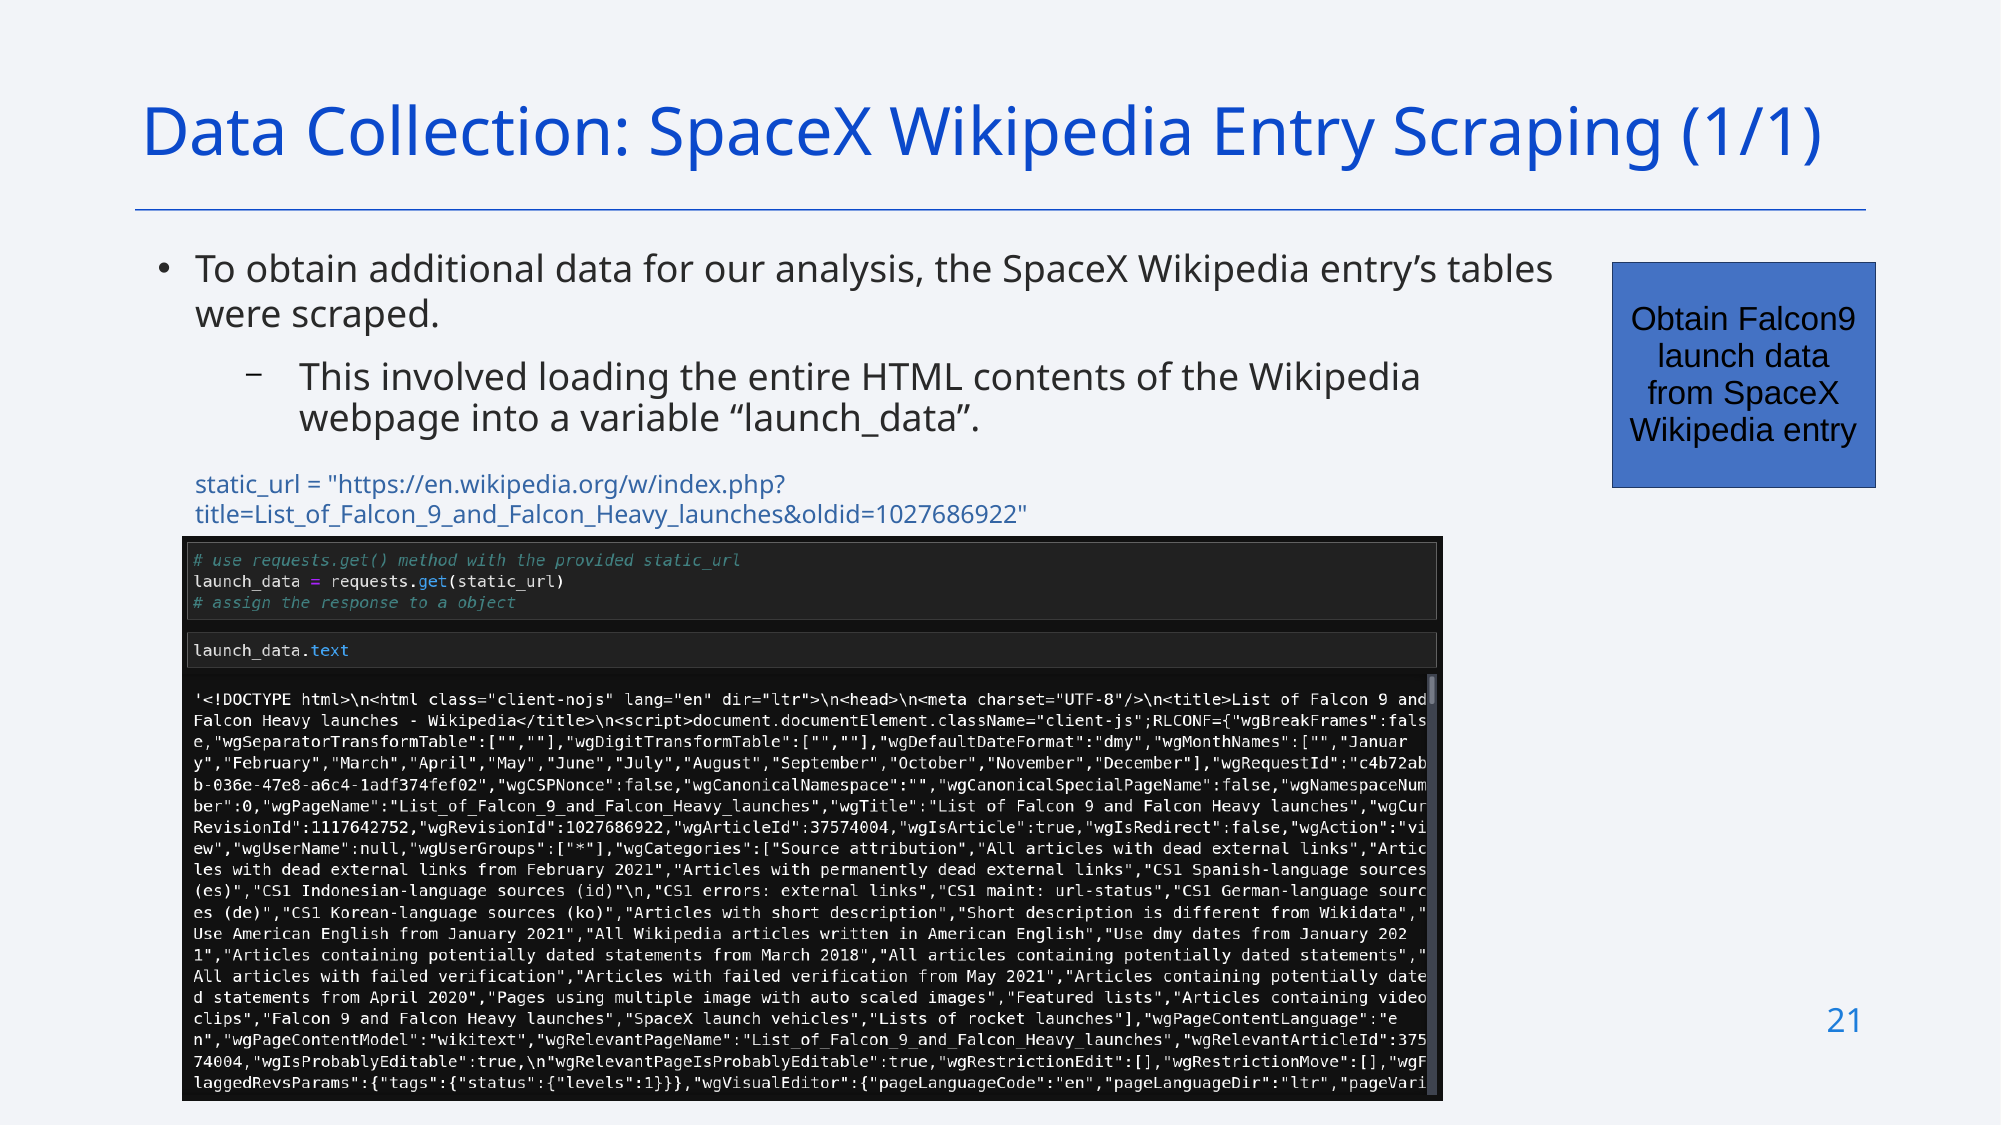

Data Collection: SpaceX Wikipedia Entry Scraping (1/1)
# To obtain additional data for our analysis, the SpaceX Wikipedia entry’s tables were scraped.
This involved loading the entire HTML contents of the Wikipedia webpage into a variable “launch_data”.
static_url = "https://en.wikipedia.org/w/index.php?title=List_of_Falcon_9_and_Falcon_Heavy_launches&oldid=1027686922"
Obtain Falcon9 launch data from SpaceX Wikipedia entry
21